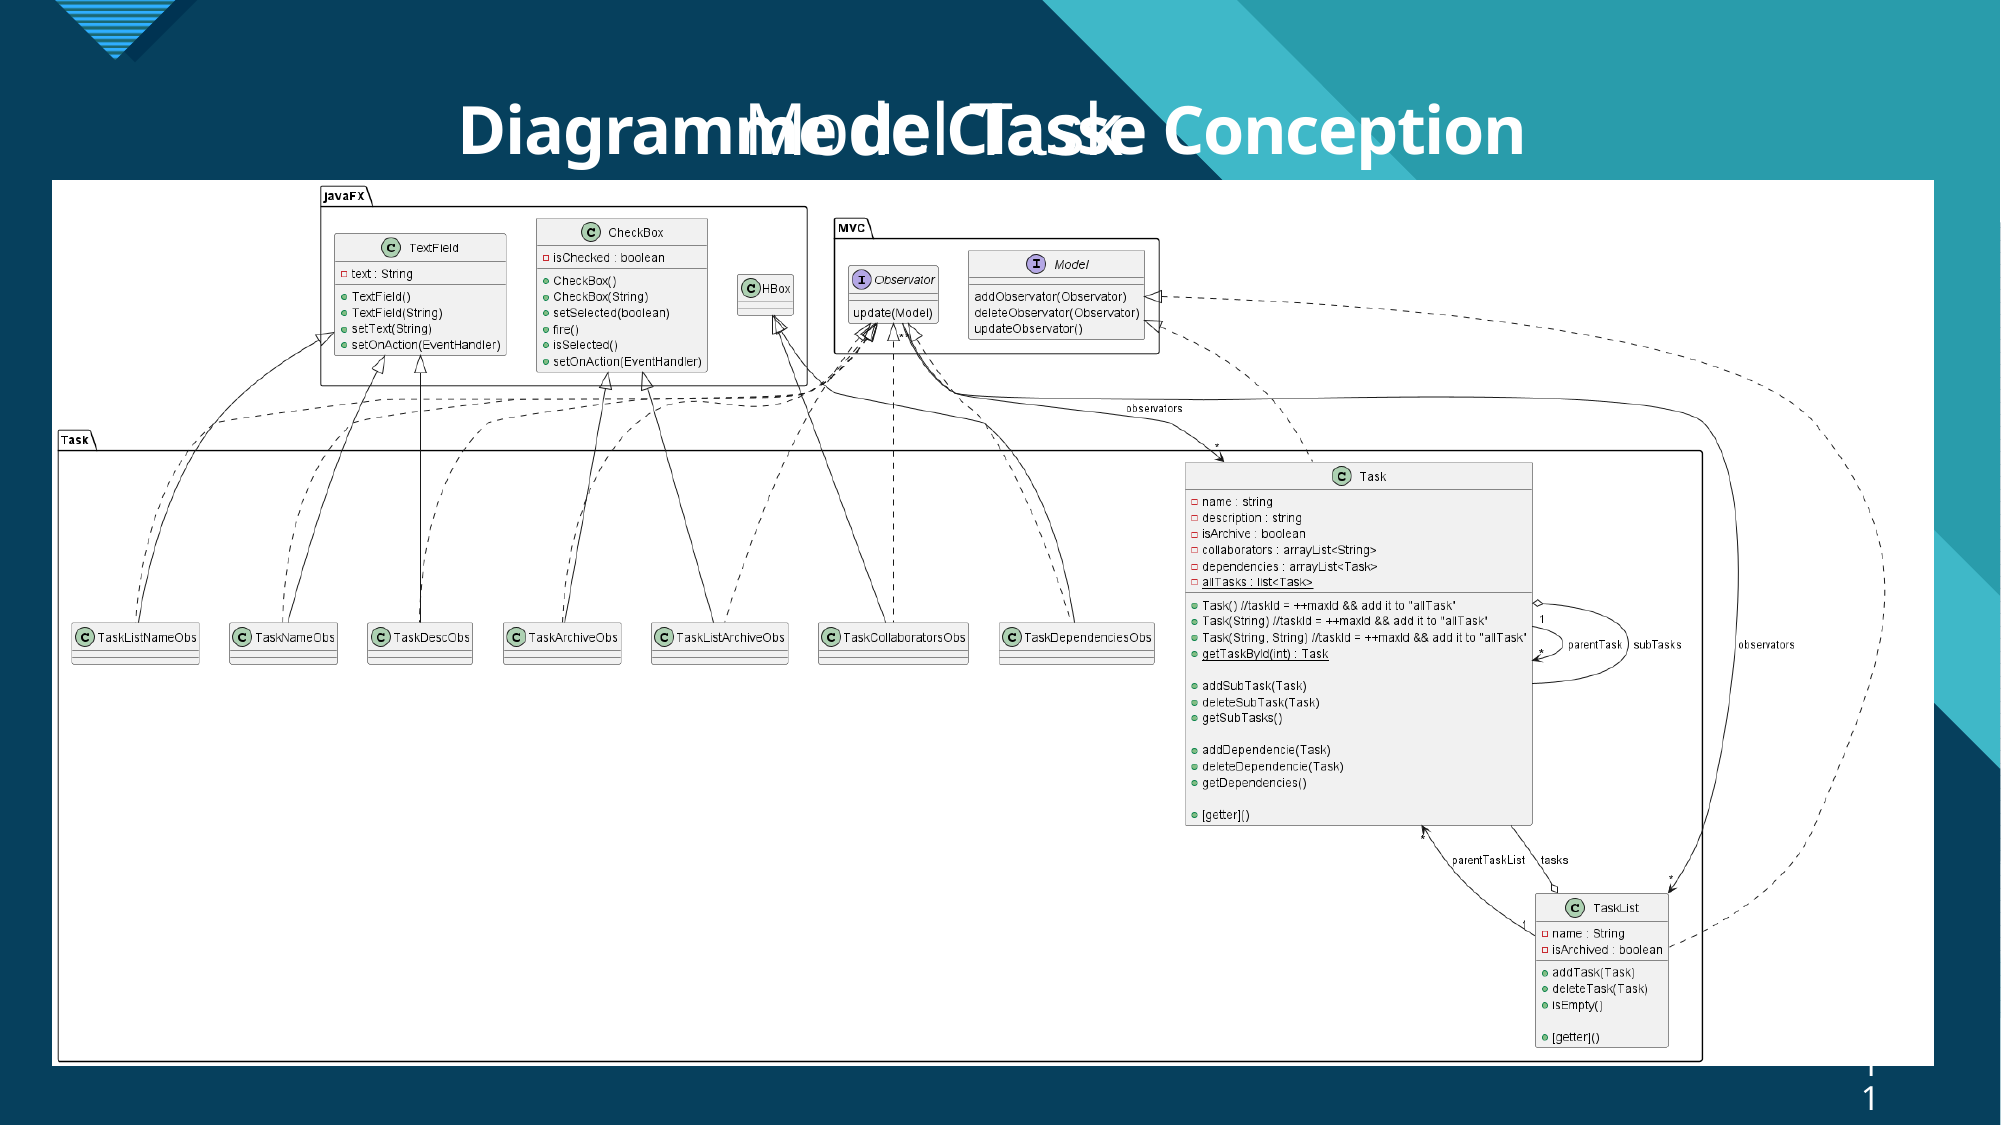

Model Task
# Diagramme de Classe Conception